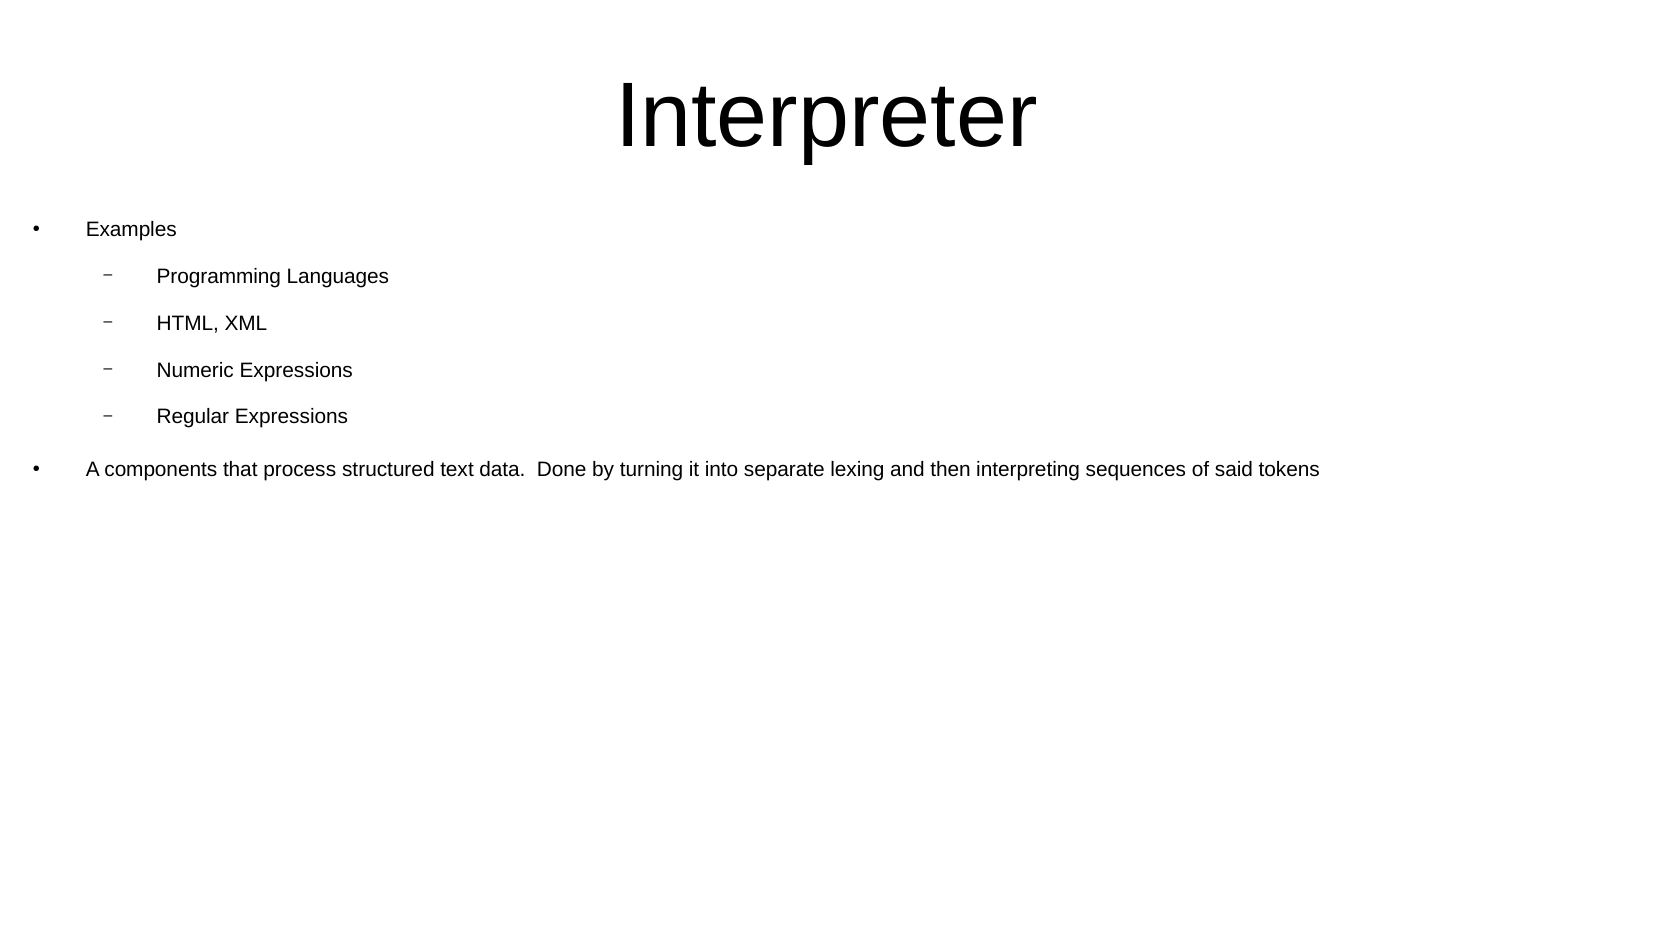

# Interpreter
Examples
Programming Languages
HTML, XML
Numeric Expressions
Regular Expressions
A components that process structured text data. Done by turning it into separate lexing and then interpreting sequences of said tokens